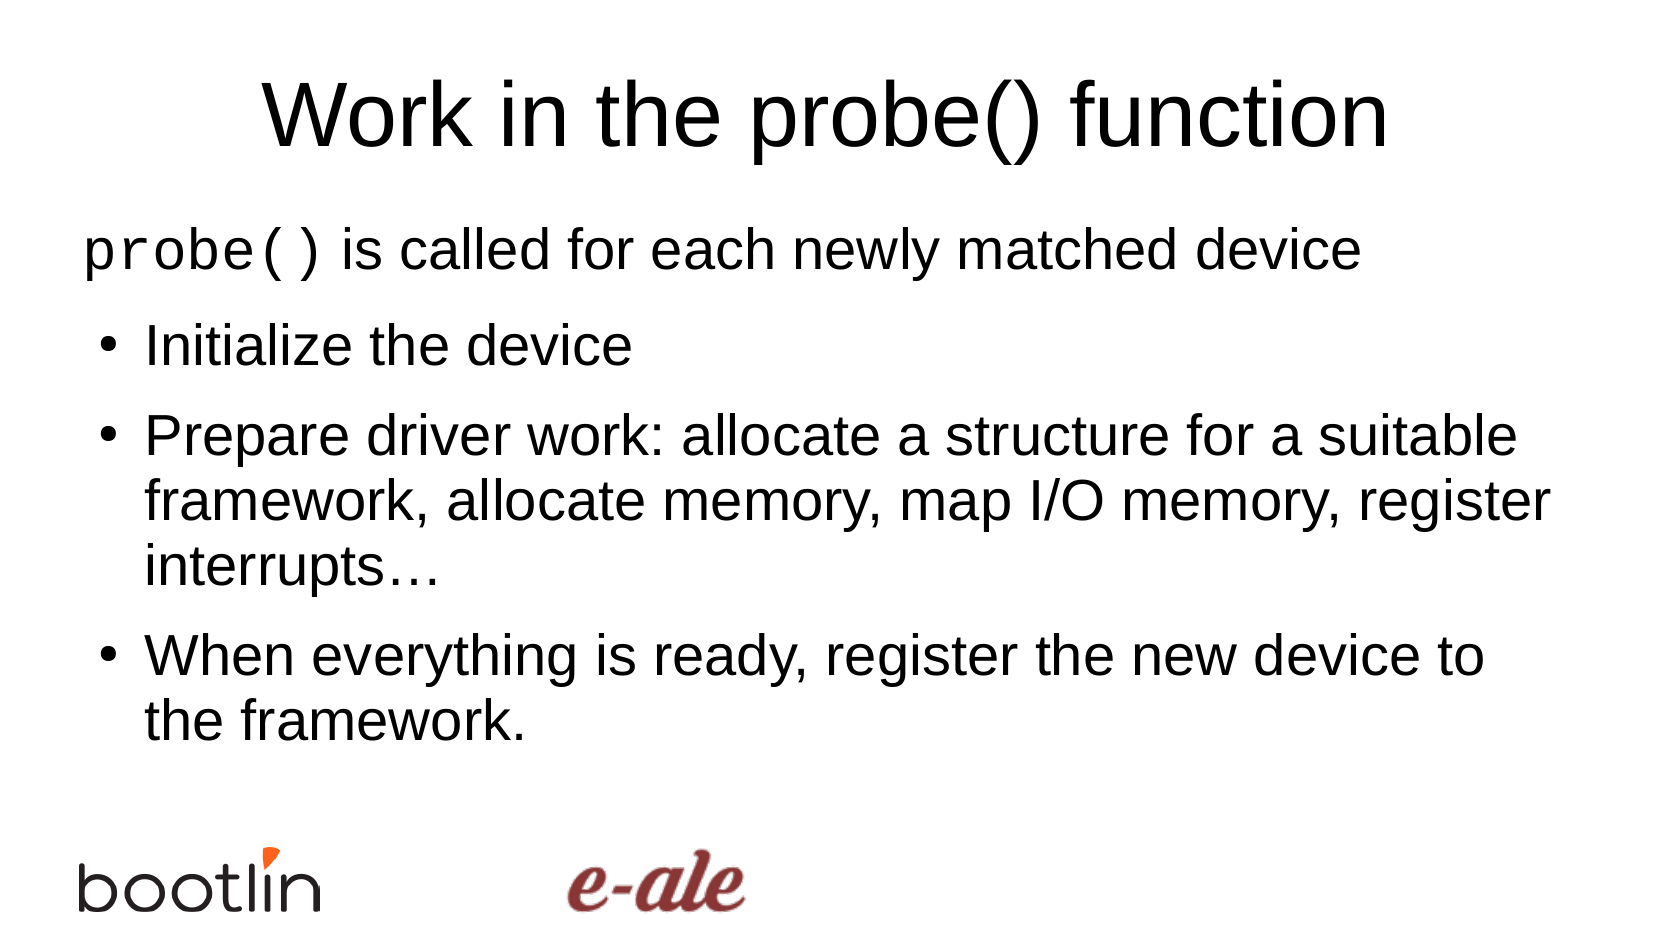

# Work in the probe() function
probe() is called for each newly matched device
Initialize the device
Prepare driver work: allocate a structure for a suitable framework, allocate memory, map I/O memory, register interrupts…
When everything is ready, register the new device to the framework.